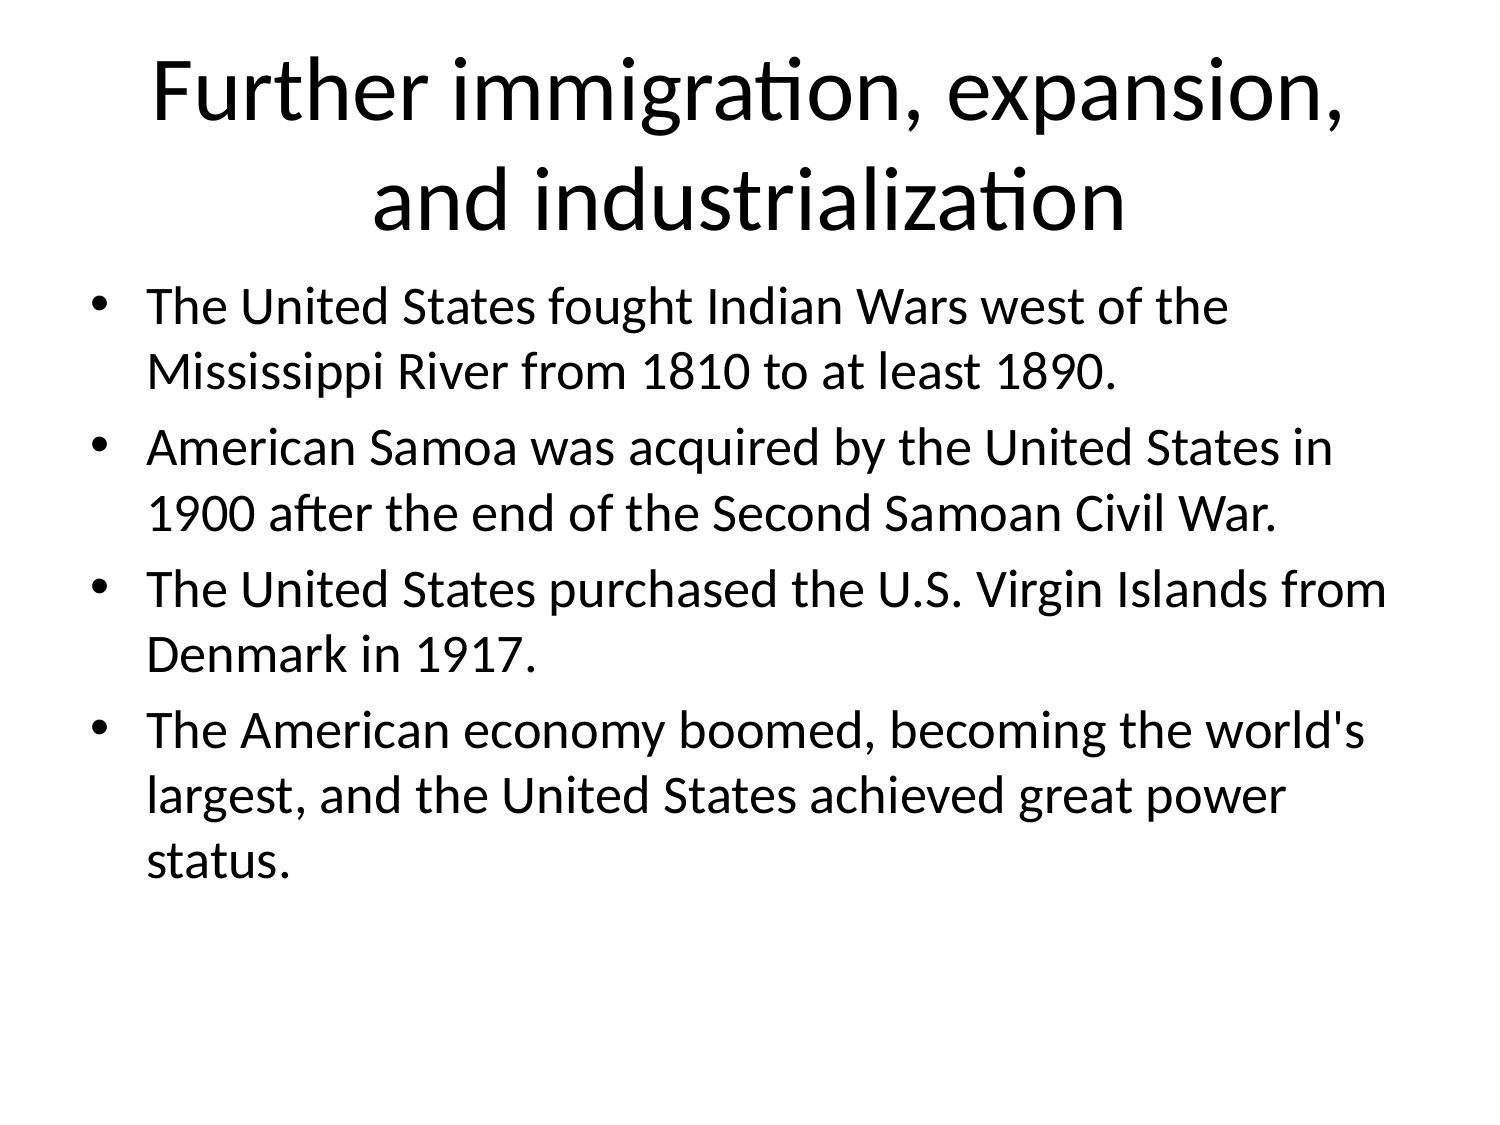

# Further immigration, expansion, and industrialization
The United States fought Indian Wars west of the Mississippi River from 1810 to at least 1890.
American Samoa was acquired by the United States in 1900 after the end of the Second Samoan Civil War.
The United States purchased the U.S. Virgin Islands from Denmark in 1917.
The American economy boomed, becoming the world's largest, and the United States achieved great power status.